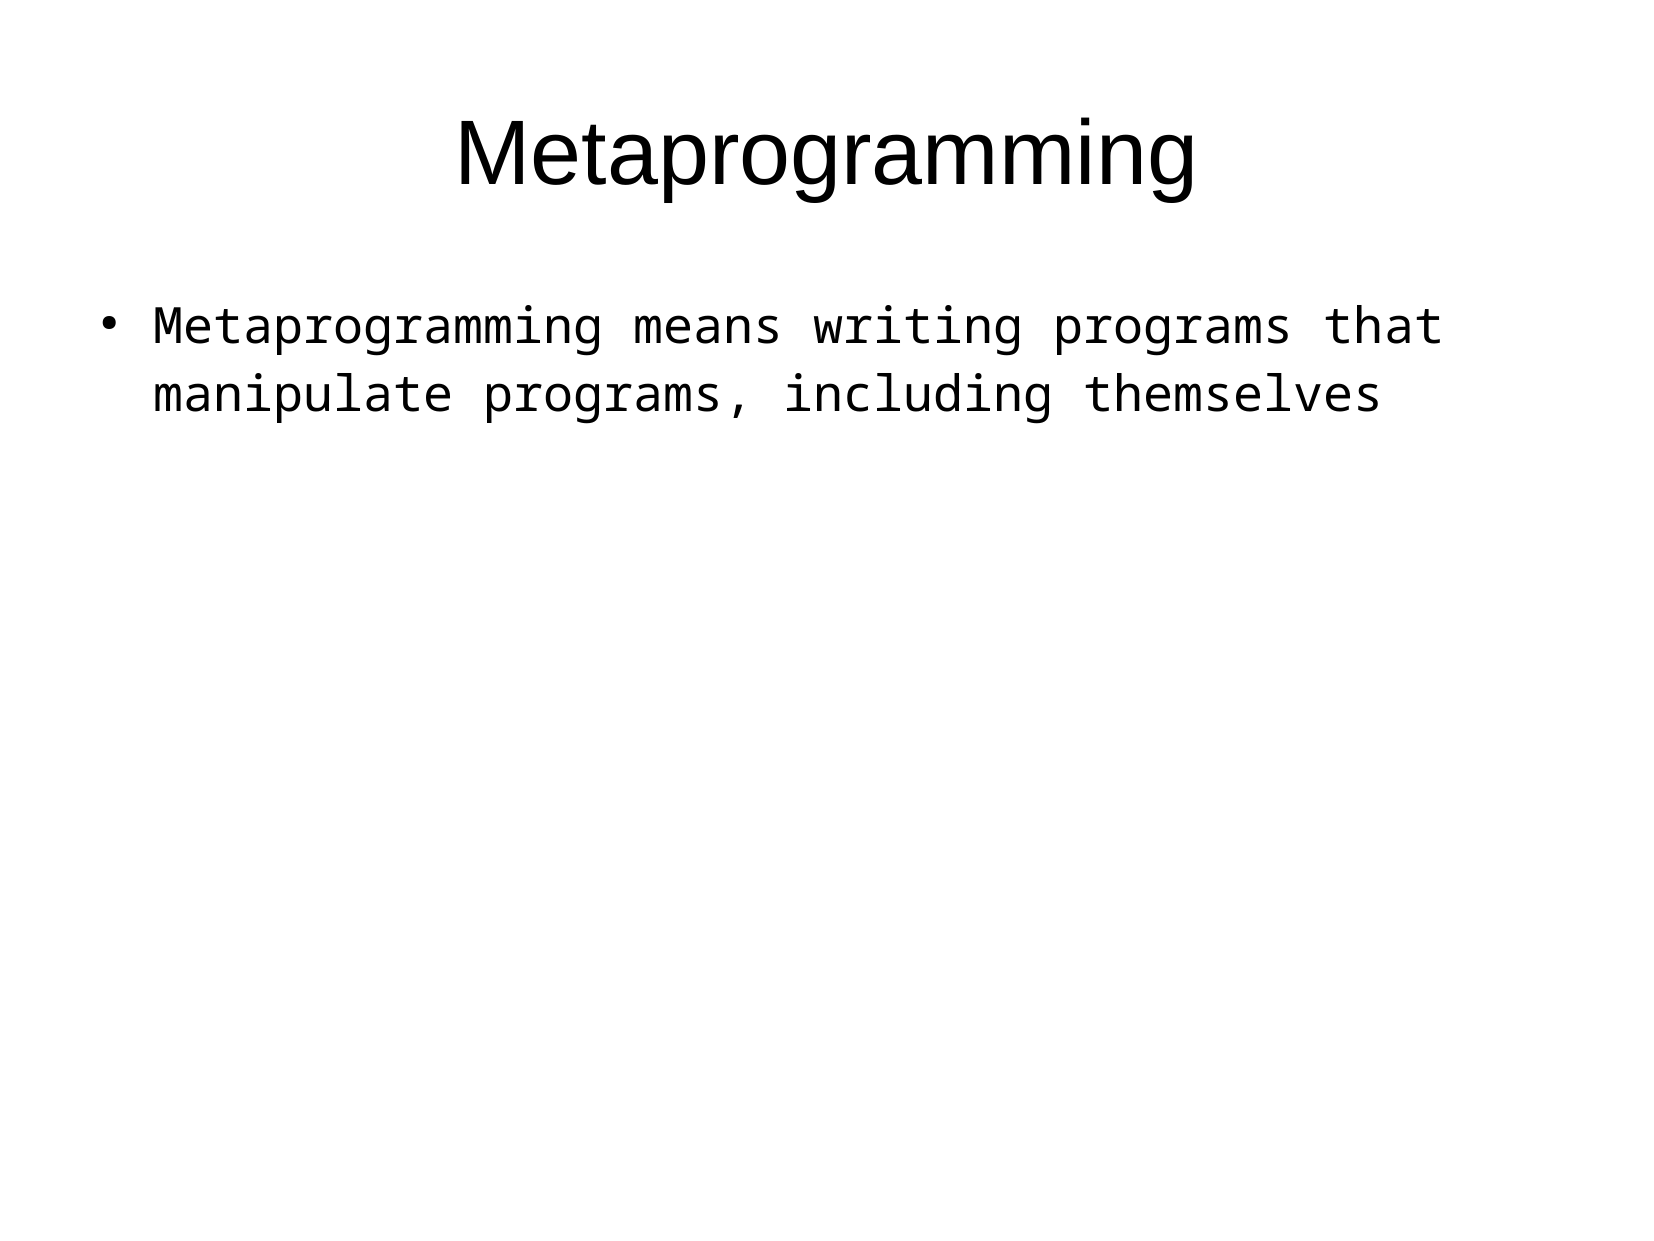

# Metaprogramming
Metaprogramming means writing programs that manipulate programs, including themselves